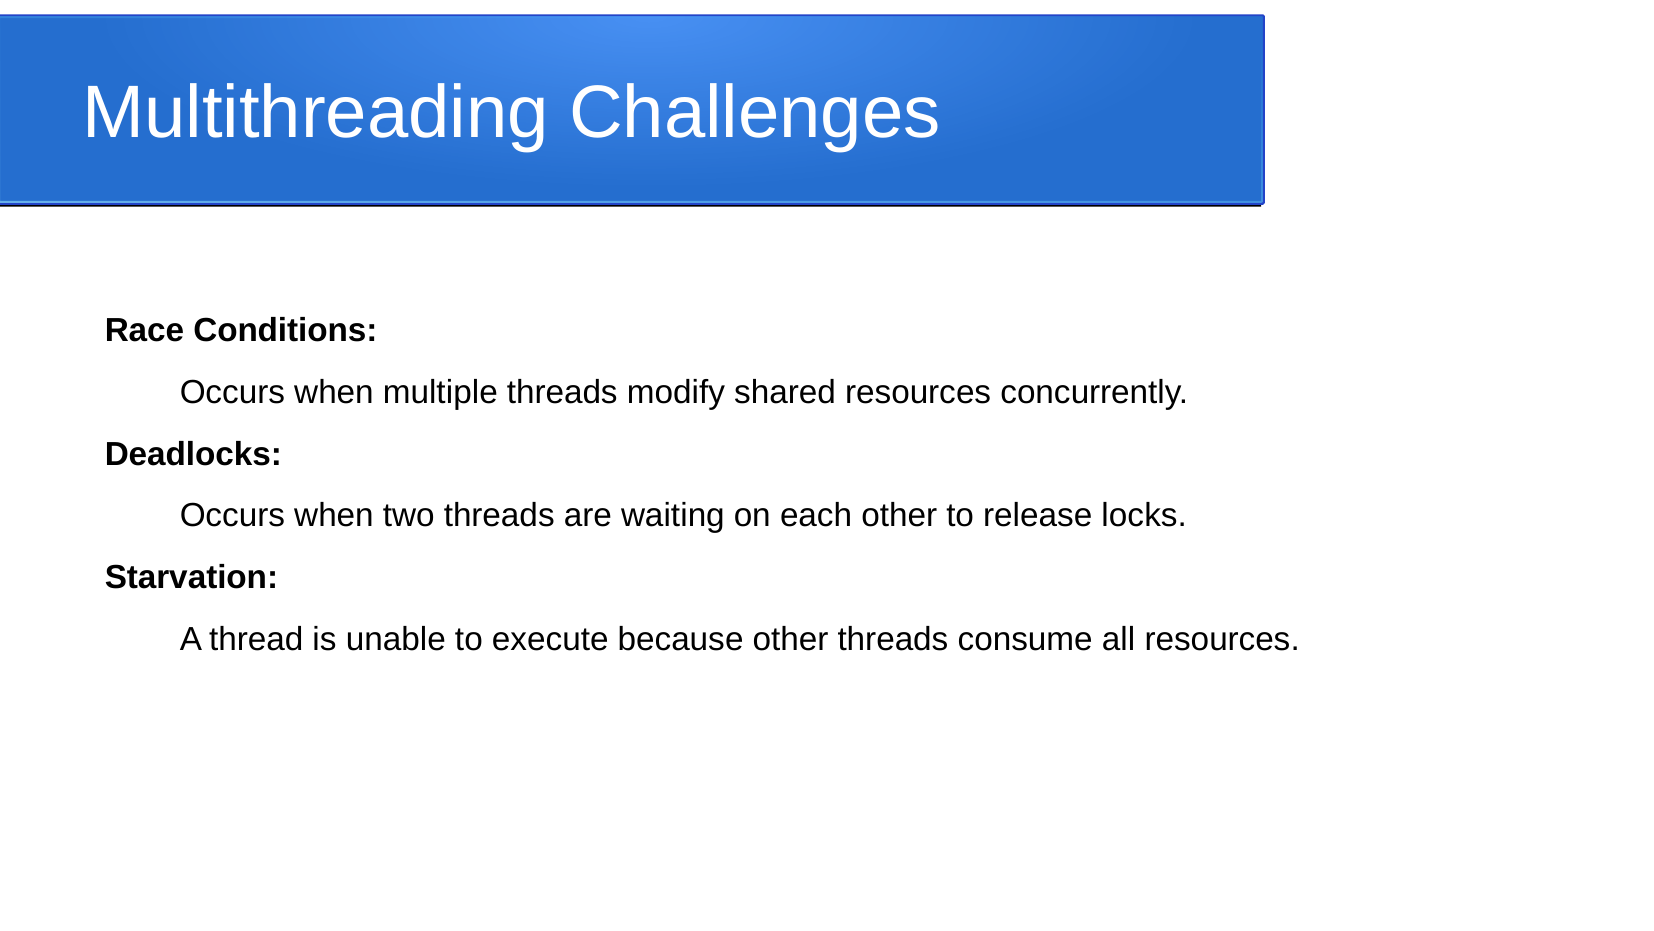

# Multithreading Challenges
Race Conditions:
	Occurs when multiple threads modify shared resources concurrently.
Deadlocks:
	Occurs when two threads are waiting on each other to release locks.
Starvation:
	A thread is unable to execute because other threads consume all resources.